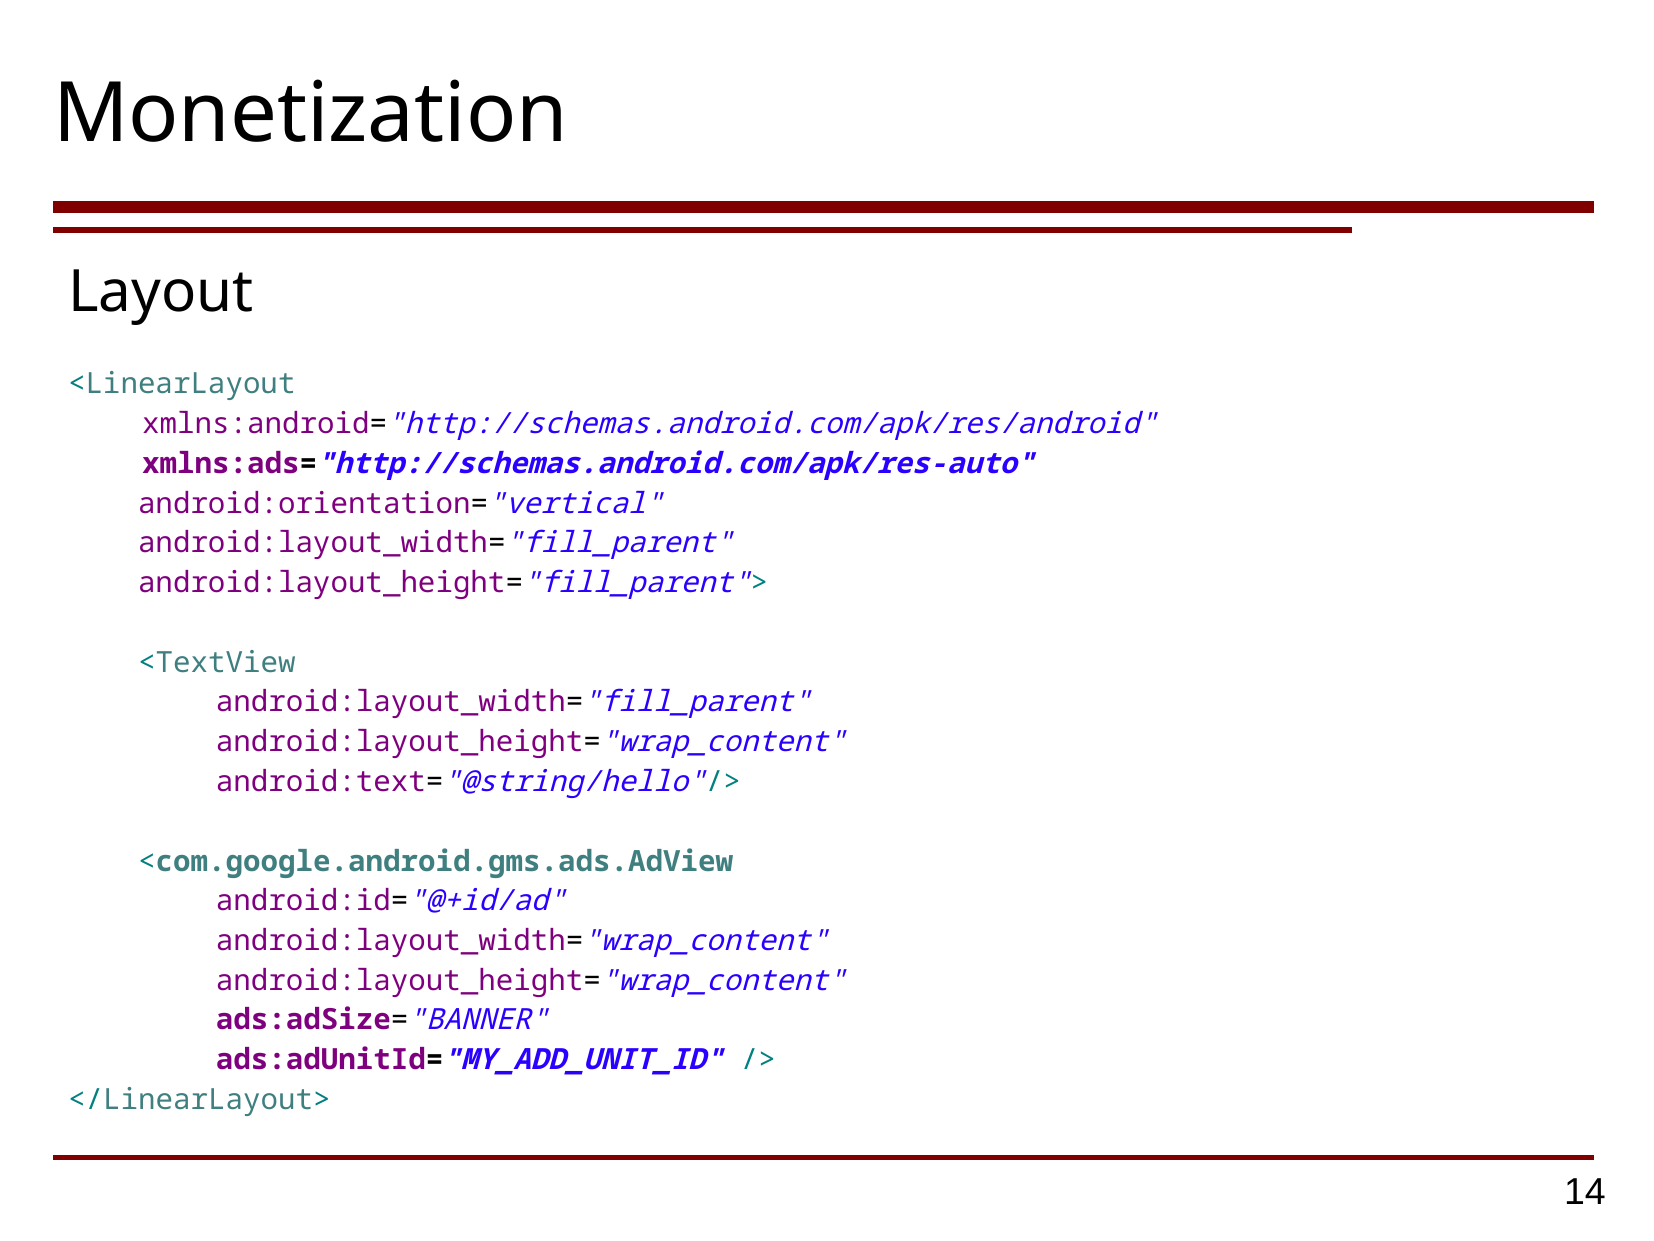

# Monetization
Layout
<LinearLayout
	xmlns:android="http://schemas.android.com/apk/res/android"
 	xmlns:ads="http://schemas.android.com/apk/res-auto"
 android:orientation="vertical"
 android:layout_width="fill_parent"
 android:layout_height="fill_parent">
 <TextView
		android:layout_width="fill_parent"
 	android:layout_height="wrap_content"
 	android:text="@string/hello"/>
 <com.google.android.gms.ads.AdView
		android:id="@+id/ad"
 	android:layout_width="wrap_content"
 	android:layout_height="wrap_content"
 	ads:adSize="BANNER"
 	ads:adUnitId="MY_ADD_UNIT_ID" />
</LinearLayout>